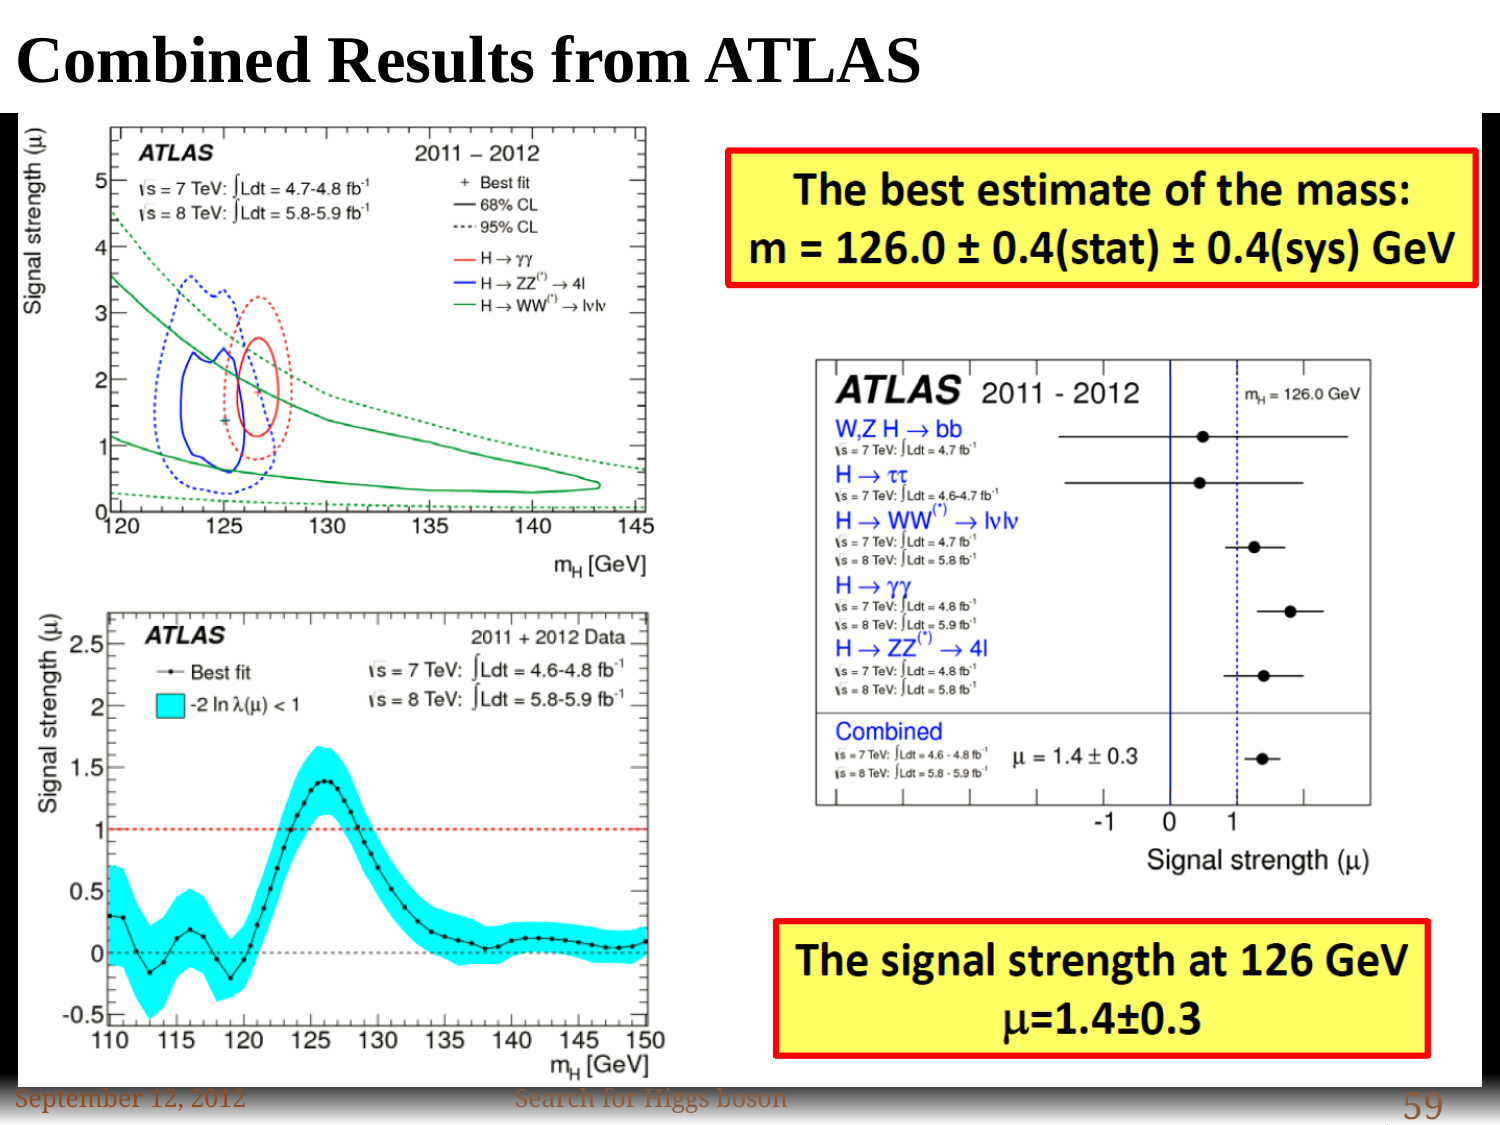

# Combined Results from ATLAS
September 12, 2012
Search for Higgs boson